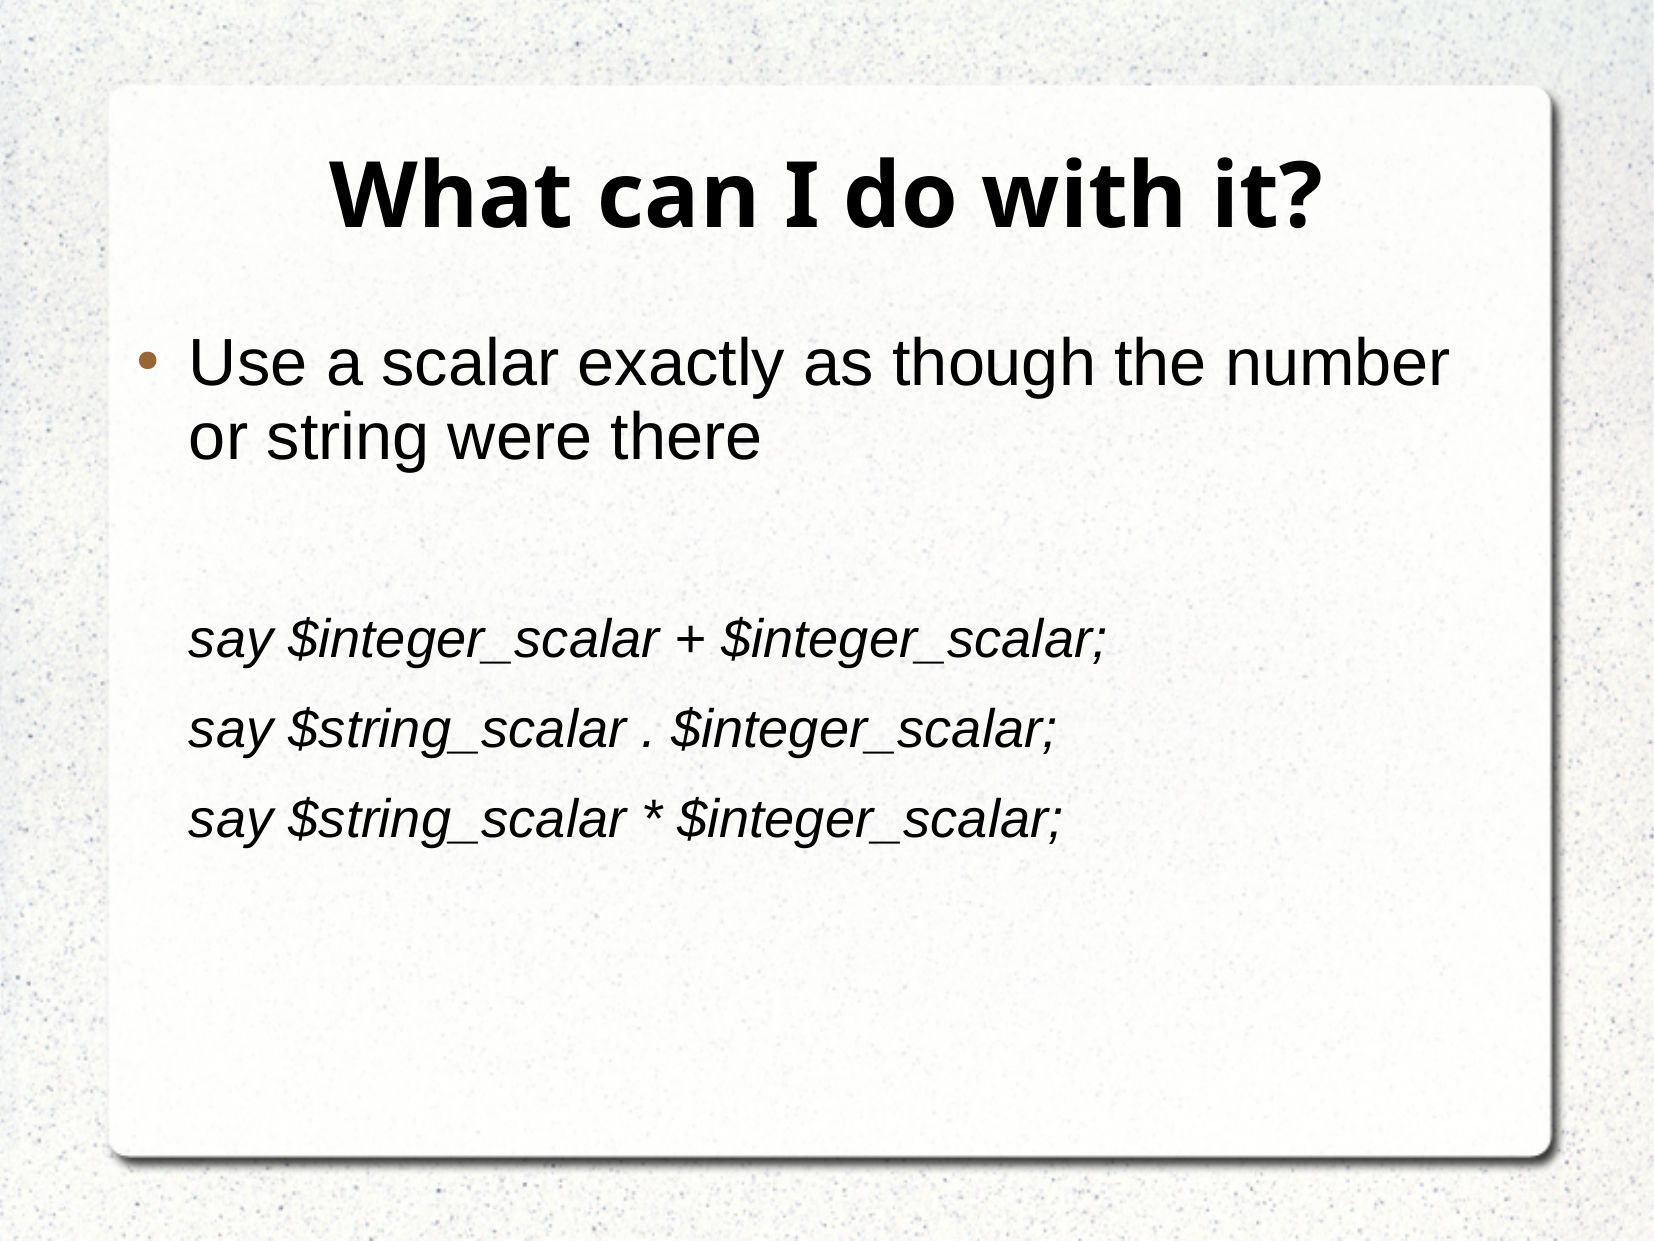

# What can I do with it?
Use a scalar exactly as though the number or string were there
say $integer_scalar + $integer_scalar;
say $string_scalar . $integer_scalar;
say $string_scalar * $integer_scalar;